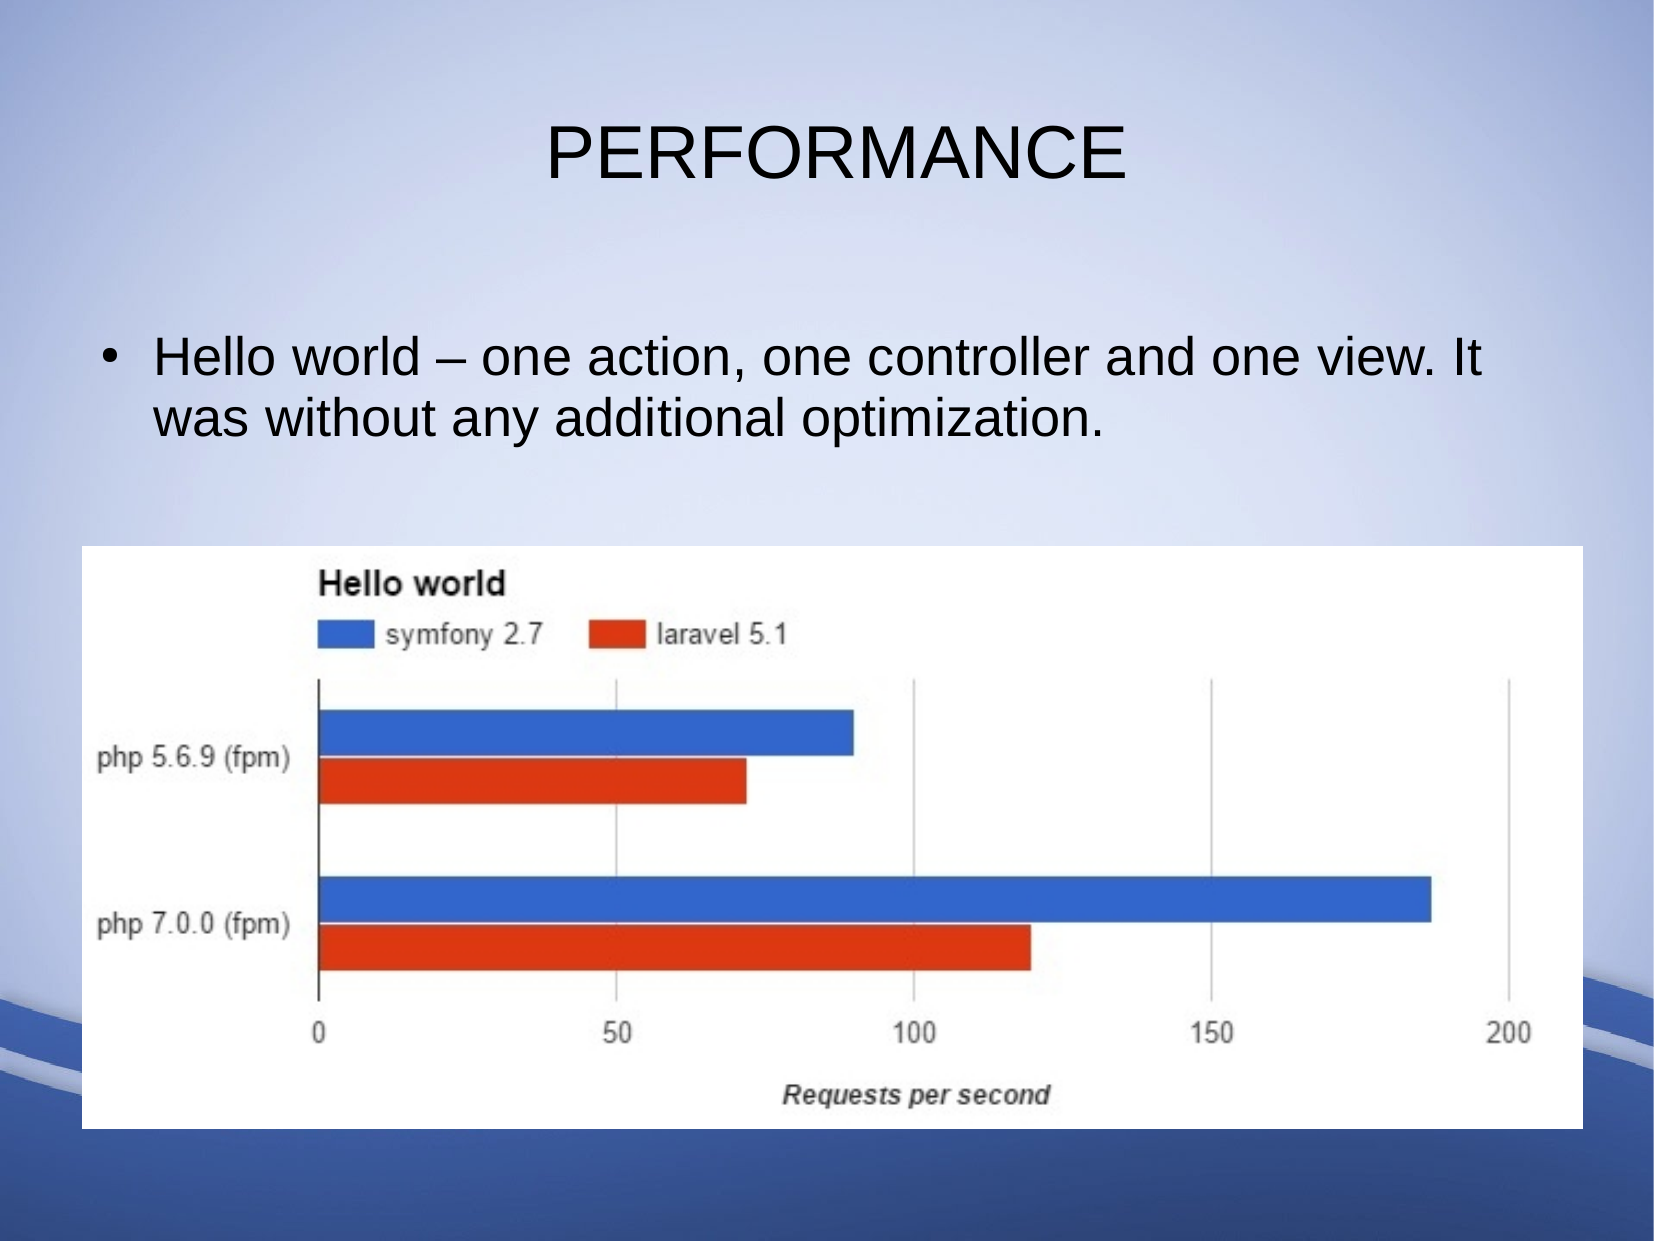

# PERFORMANCE
Hello world – one action, one controller and one view. It was without any additional optimization.